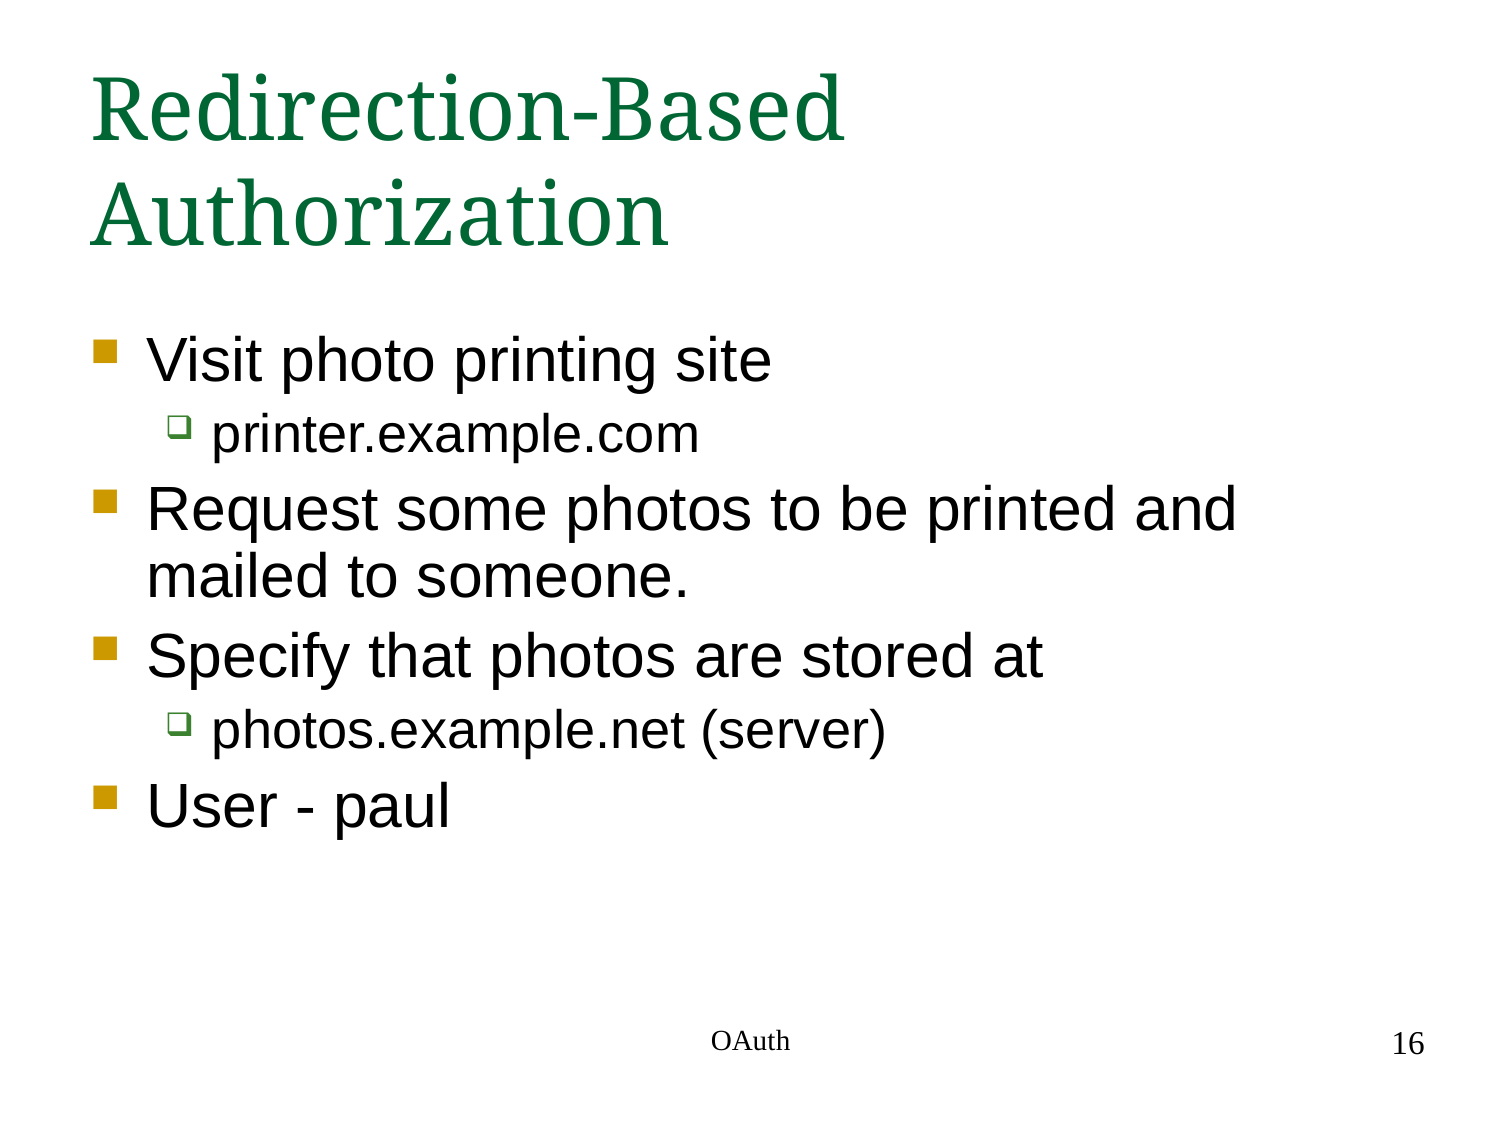

# Redirection-Based Authorization
Visit photo printing site
printer.example.com
Request some photos to be printed and mailed to someone.
Specify that photos are stored at
photos.example.net (server)
User - paul
OAuth
16